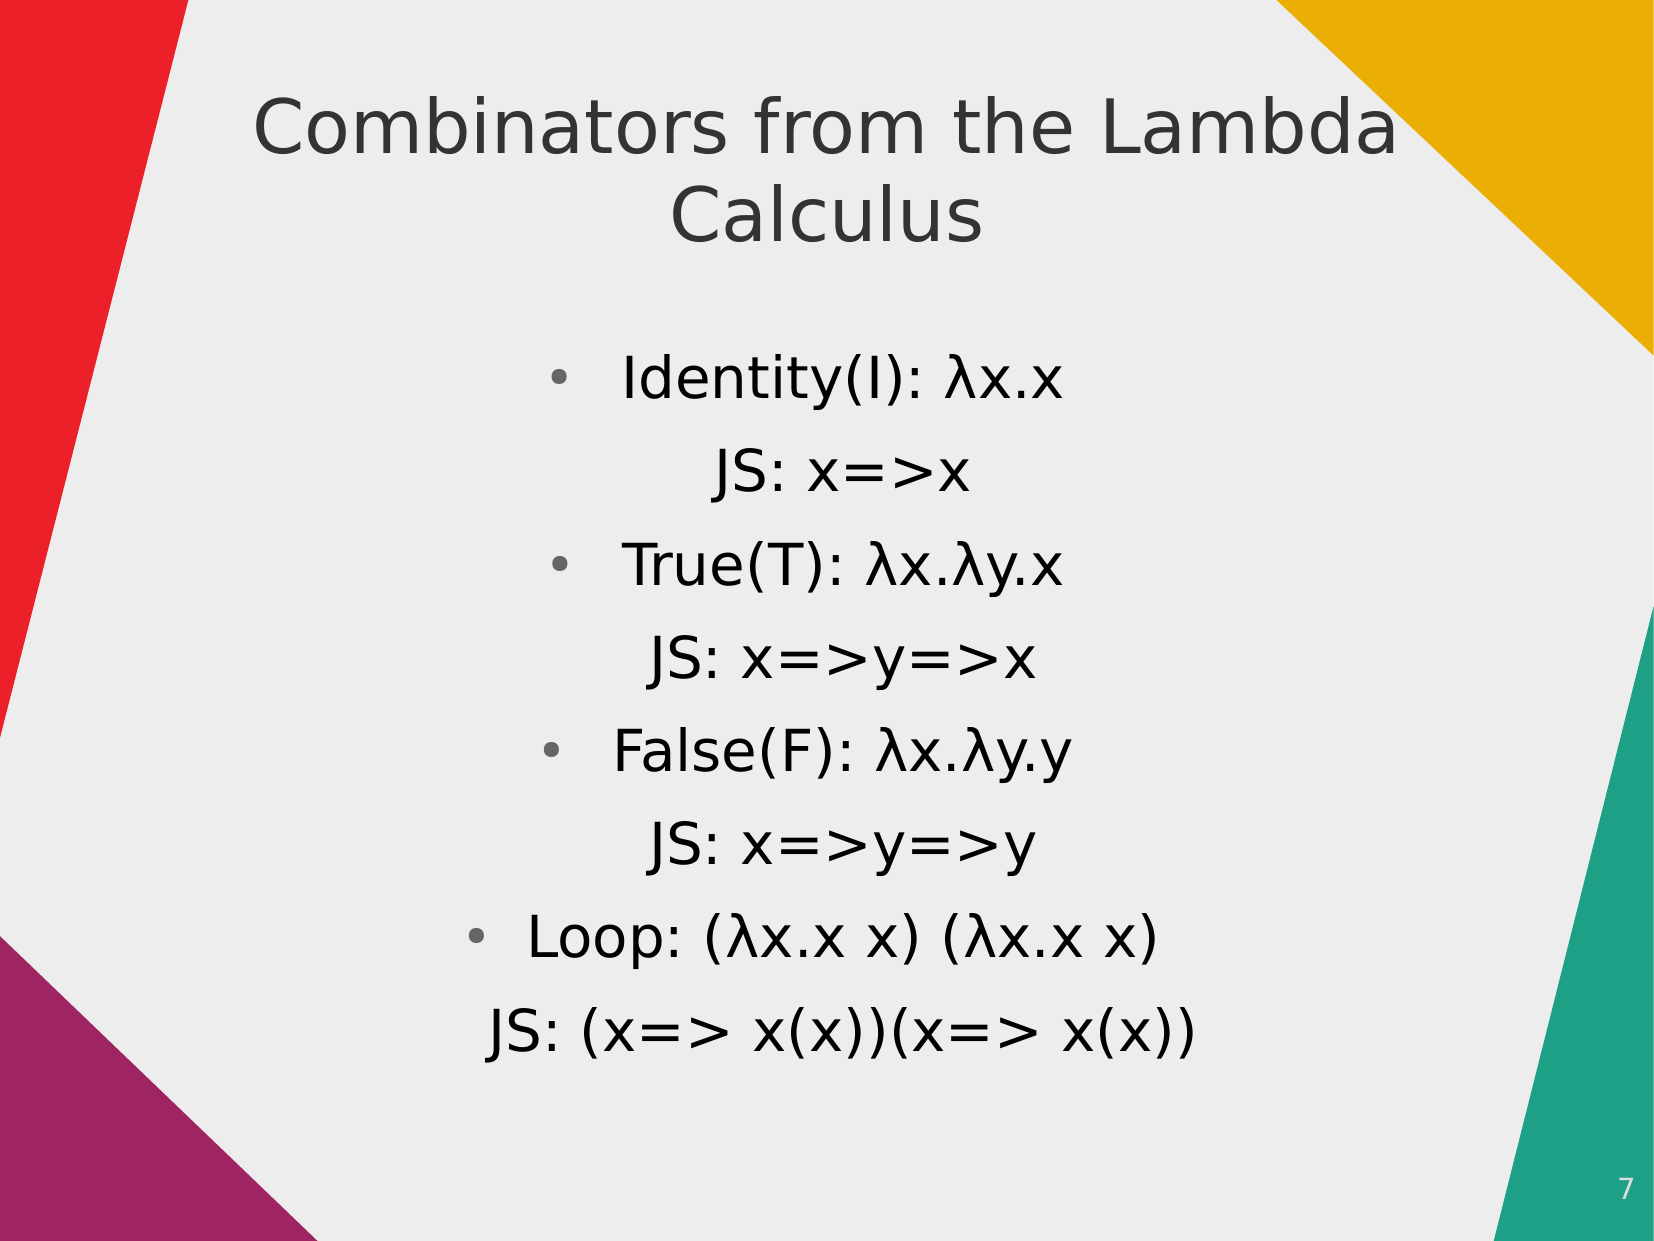

# Combinators from the Lambda Calculus
Identity(I): λx.x
JS: x=>x
True(T): λx.λy.x
JS: x=>y=>x
False(F): λx.λy.y
JS: x=>y=>y
Loop: (λx.x x) (λx.x x)
JS: (x=> x(x))(x=> x(x))
7